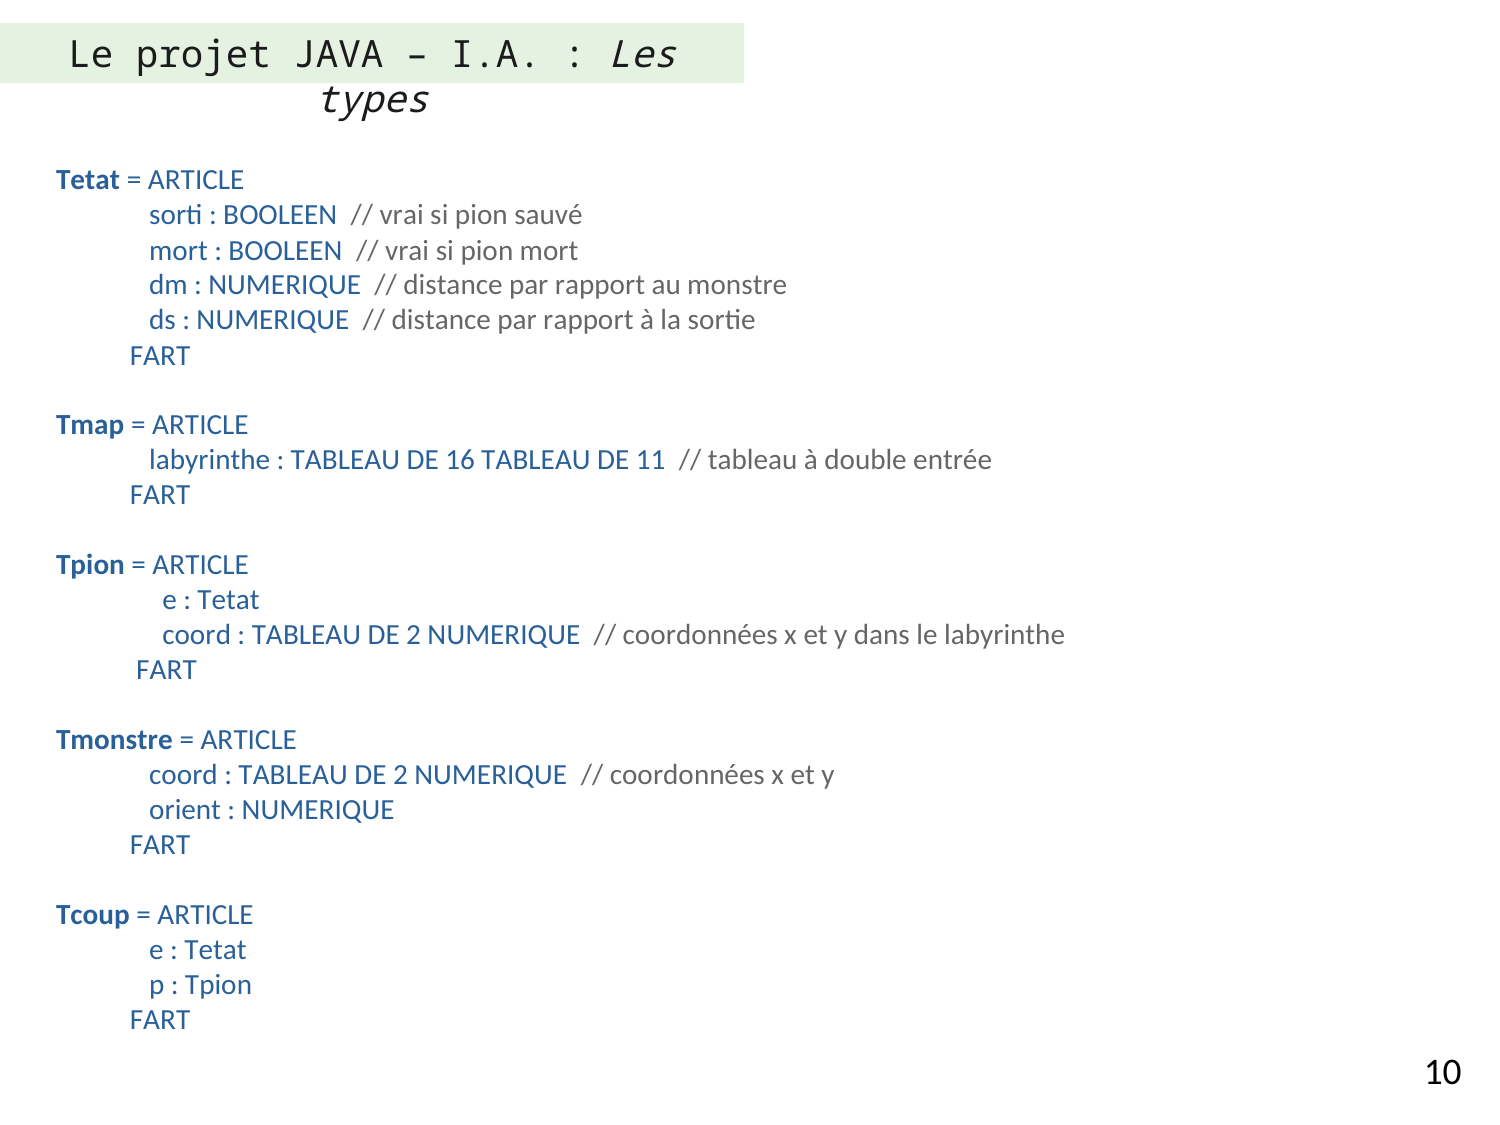

Le projet JAVA – I.A. : Les types
Tetat = ARTICLE
	 sorti : BOOLEEN // vrai si pion sauvé
	 mort : BOOLEEN // vrai si pion mort
	 dm : NUMERIQUE // distance par rapport au monstre
	 ds : NUMERIQUE // distance par rapport à la sortie
	FART
Tmap = ARTICLE
	 labyrinthe : TABLEAU DE 16 TABLEAU DE 11 // tableau à double entrée
 	FART
Tpion = ARTICLE
	 e : Tetat
	 coord : TABLEAU DE 2 NUMERIQUE // coordonnées x et y dans le labyrinthe
	 FART
Tmonstre = ARTICLE
	 coord : TABLEAU DE 2 NUMERIQUE // coordonnées x et y
	 orient : NUMERIQUE
	FART
Tcoup = ARTICLE
	 e : Tetat
	 p : Tpion
	FART